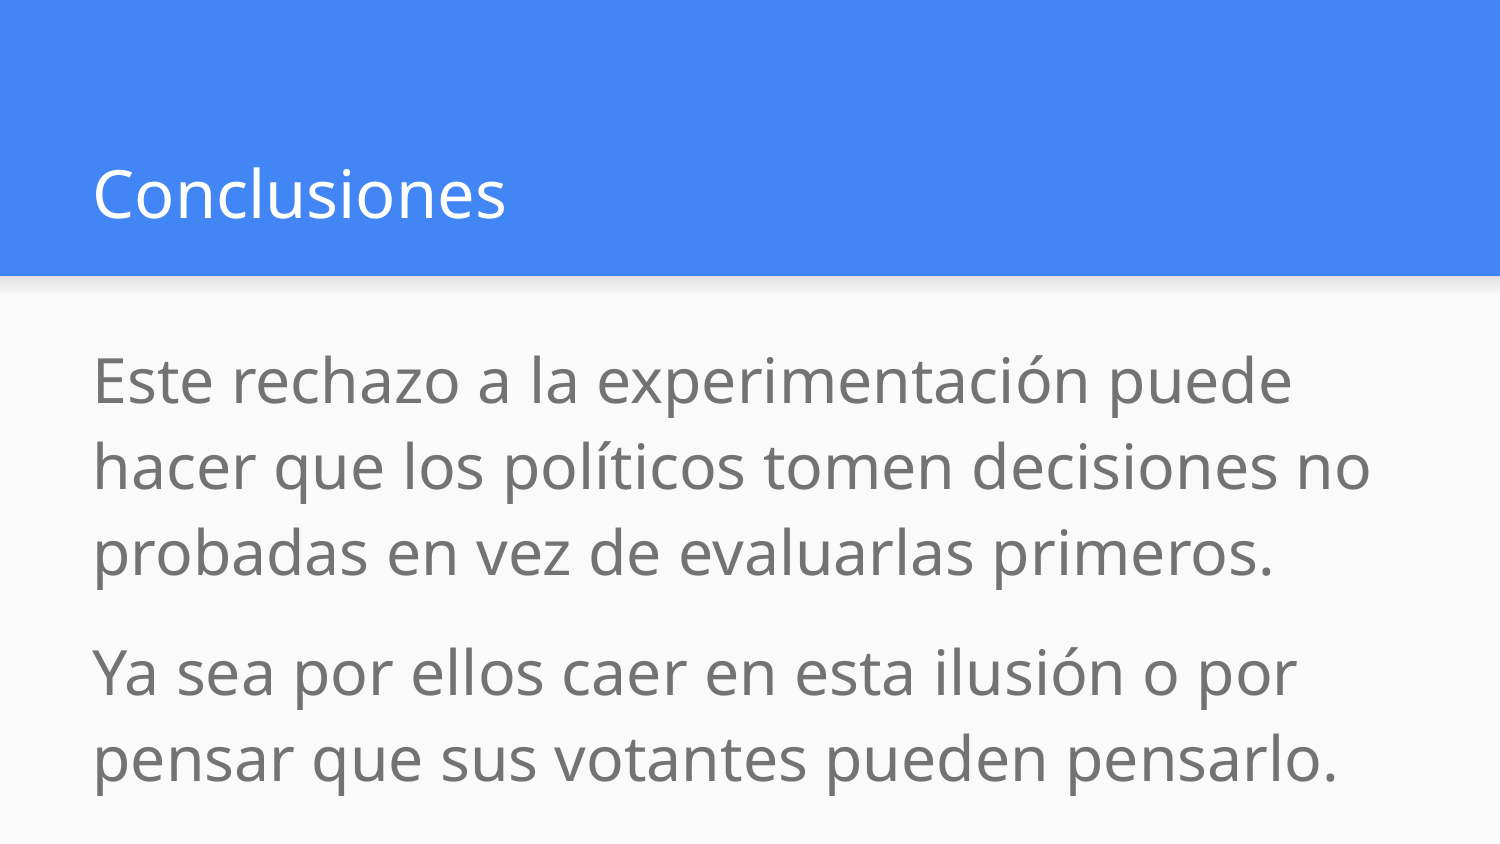

# Conclusiones
Este rechazo a la experimentación puede hacer que los políticos tomen decisiones no probadas en vez de evaluarlas primeros.
Ya sea por ellos caer en esta ilusión o por pensar que sus votantes pueden pensarlo.